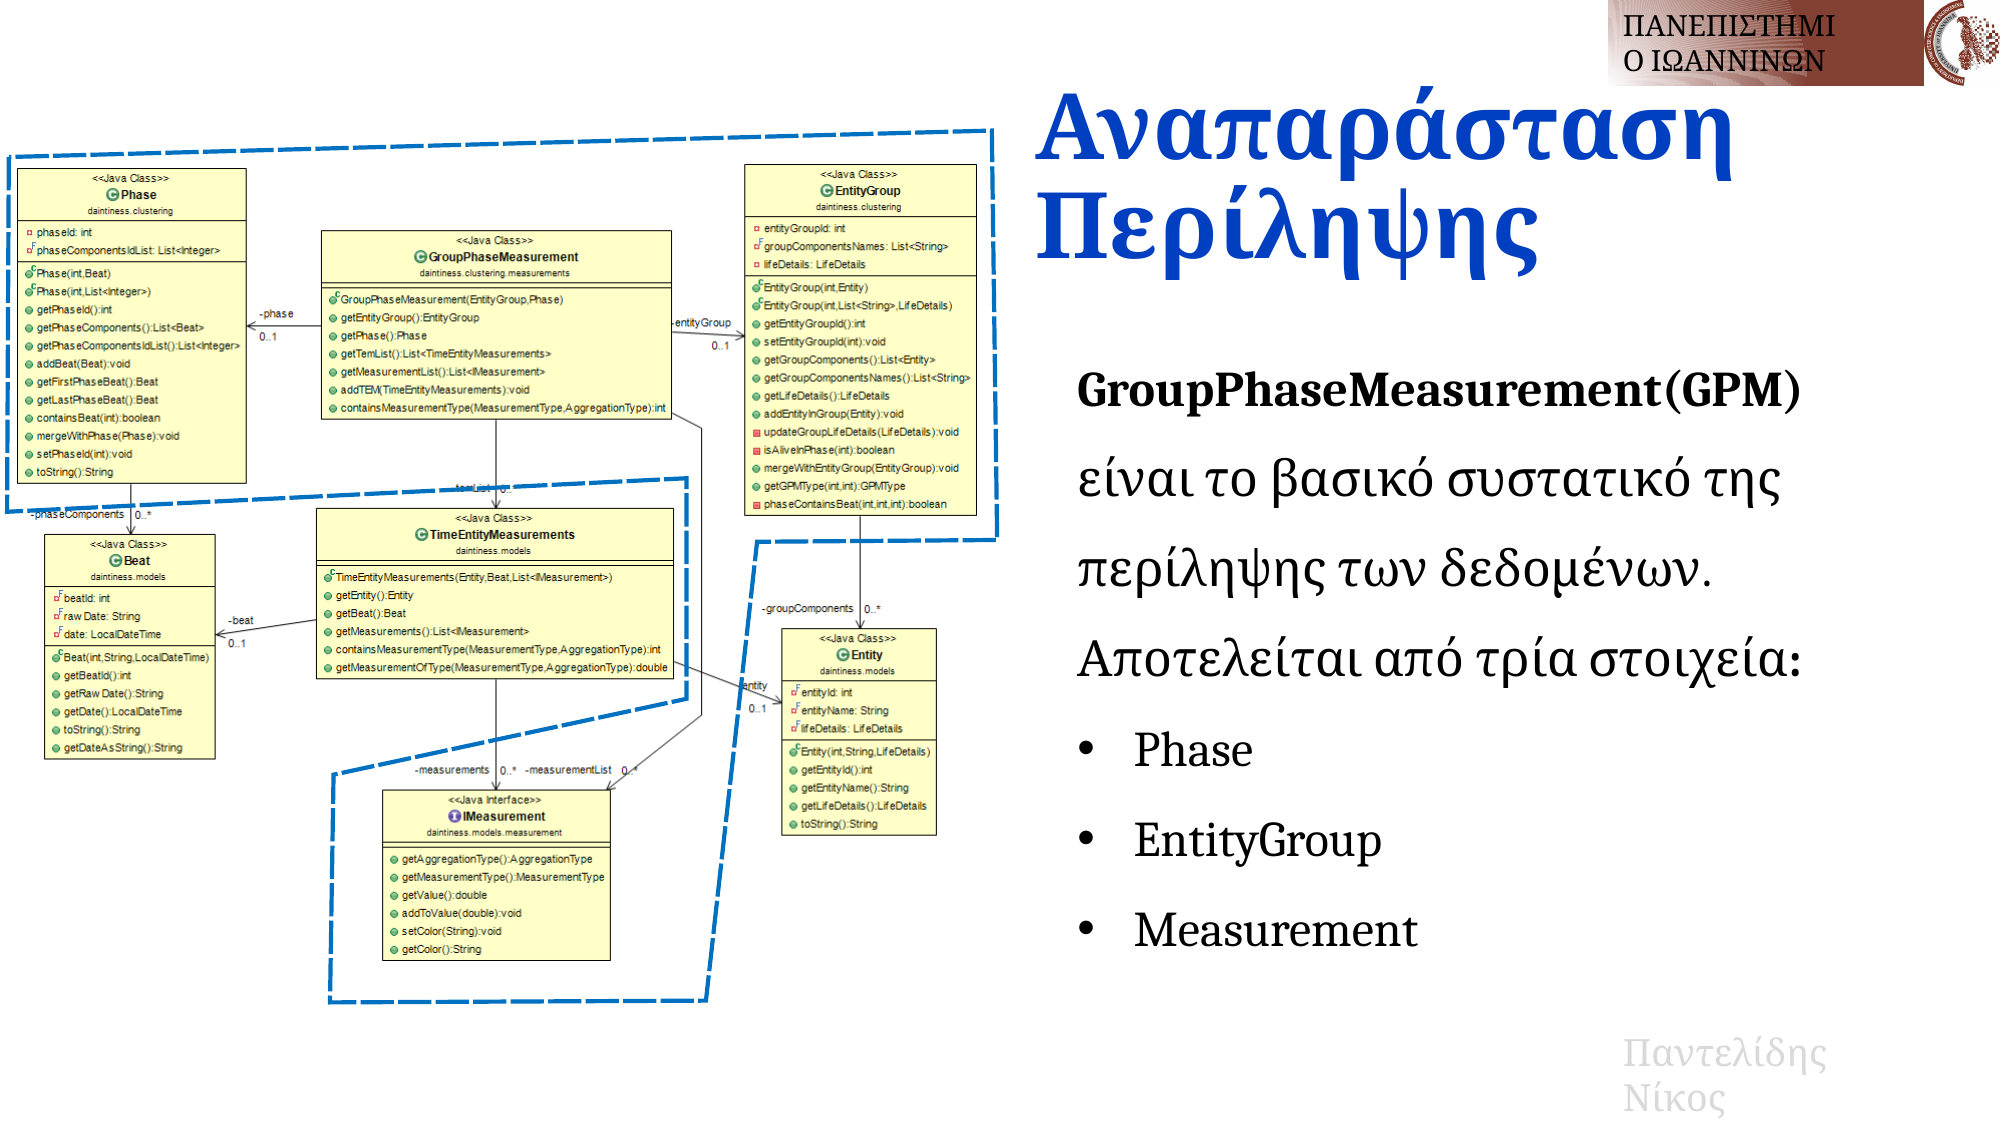

Αναπαράσταση
Περίληψης
GroupPhaseMeasurement(GPM) είναι το βασικό συστατικό της περίληψης των δεδομένων. Αποτελείται από τρία στοιχεία:
Phase
EntityGroup
Measurement